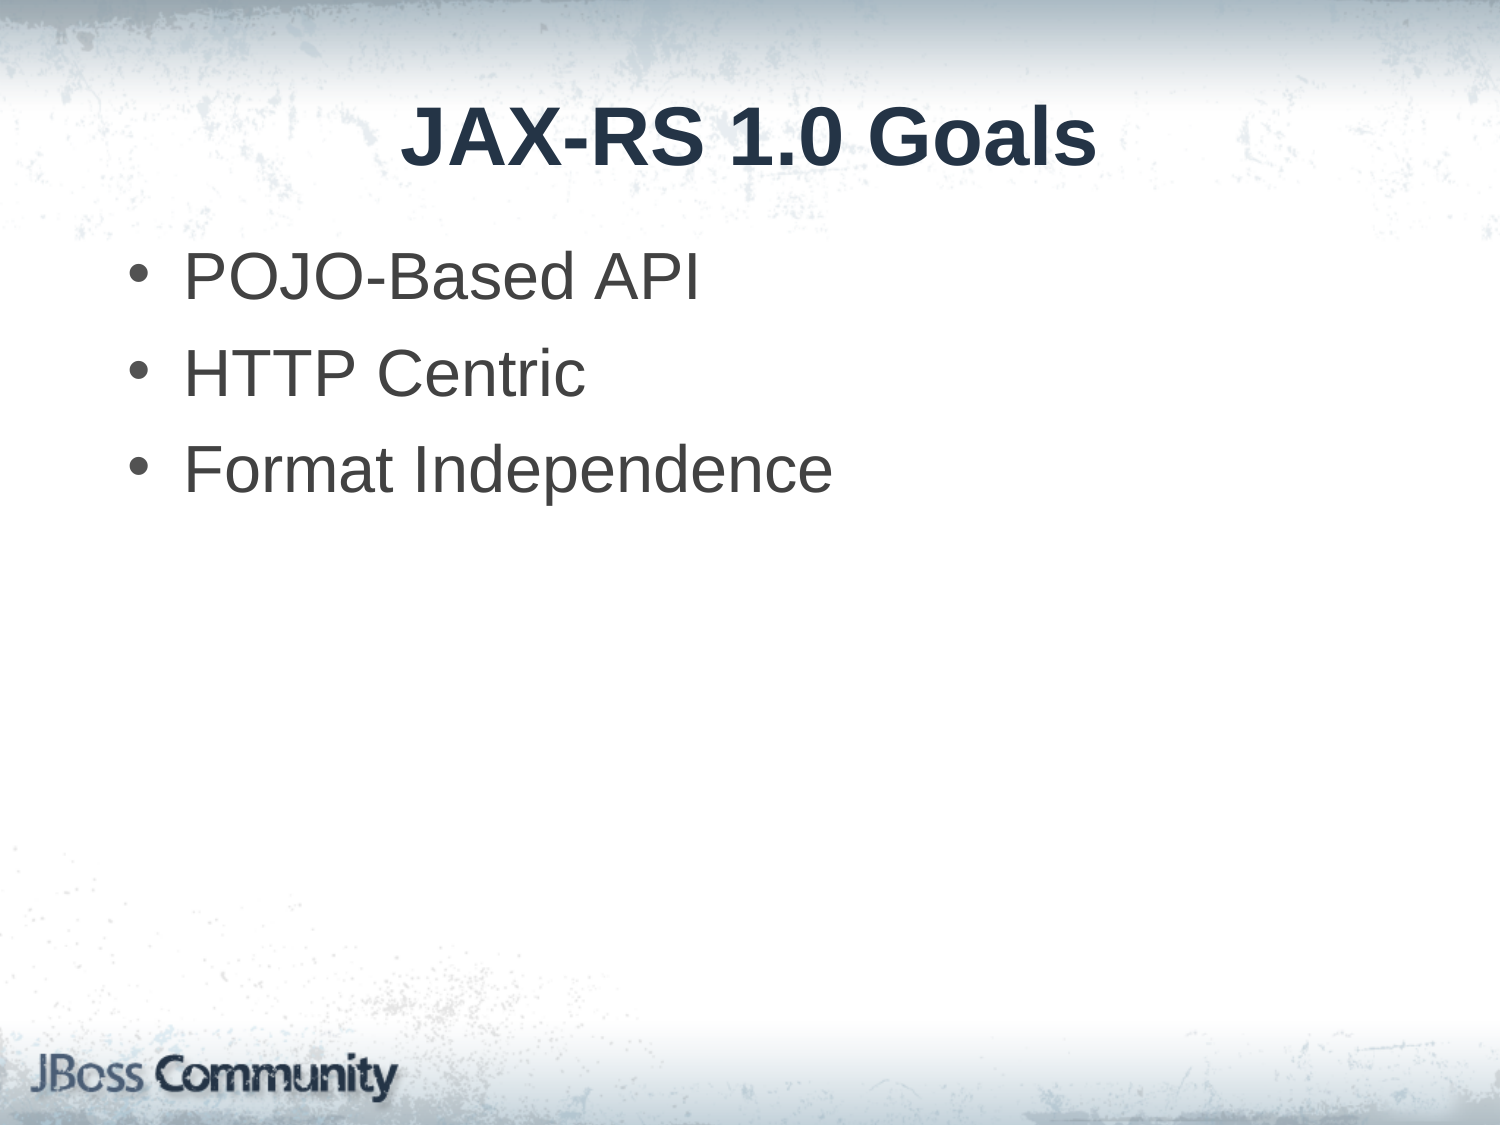

# JAX-RS 1.0 Goals
POJO-Based API
HTTP Centric
Format Independence